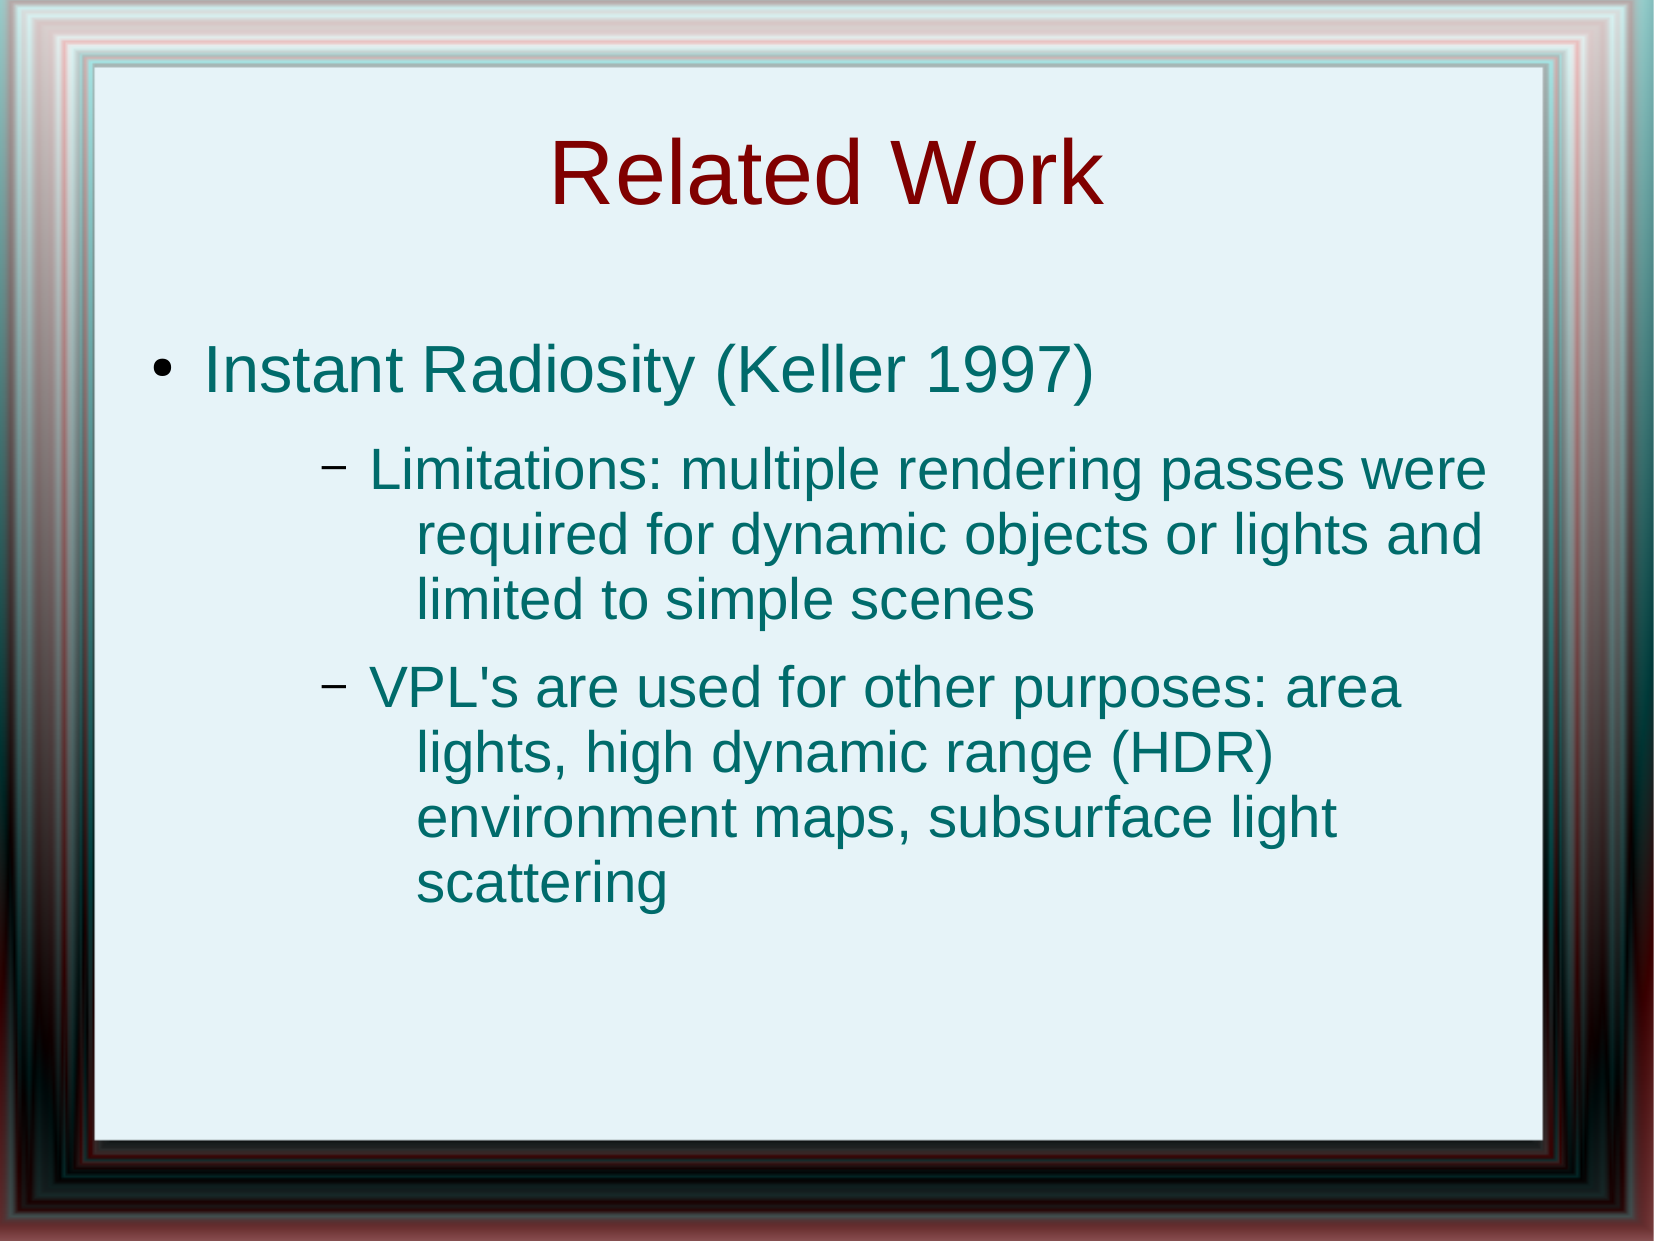

# Related Work
Instant Radiosity (Keller 1997)
Limitations: multiple rendering passes were required for dynamic objects or lights and limited to simple scenes
VPL's are used for other purposes: area lights, high dynamic range (HDR) environment maps, subsurface light scattering